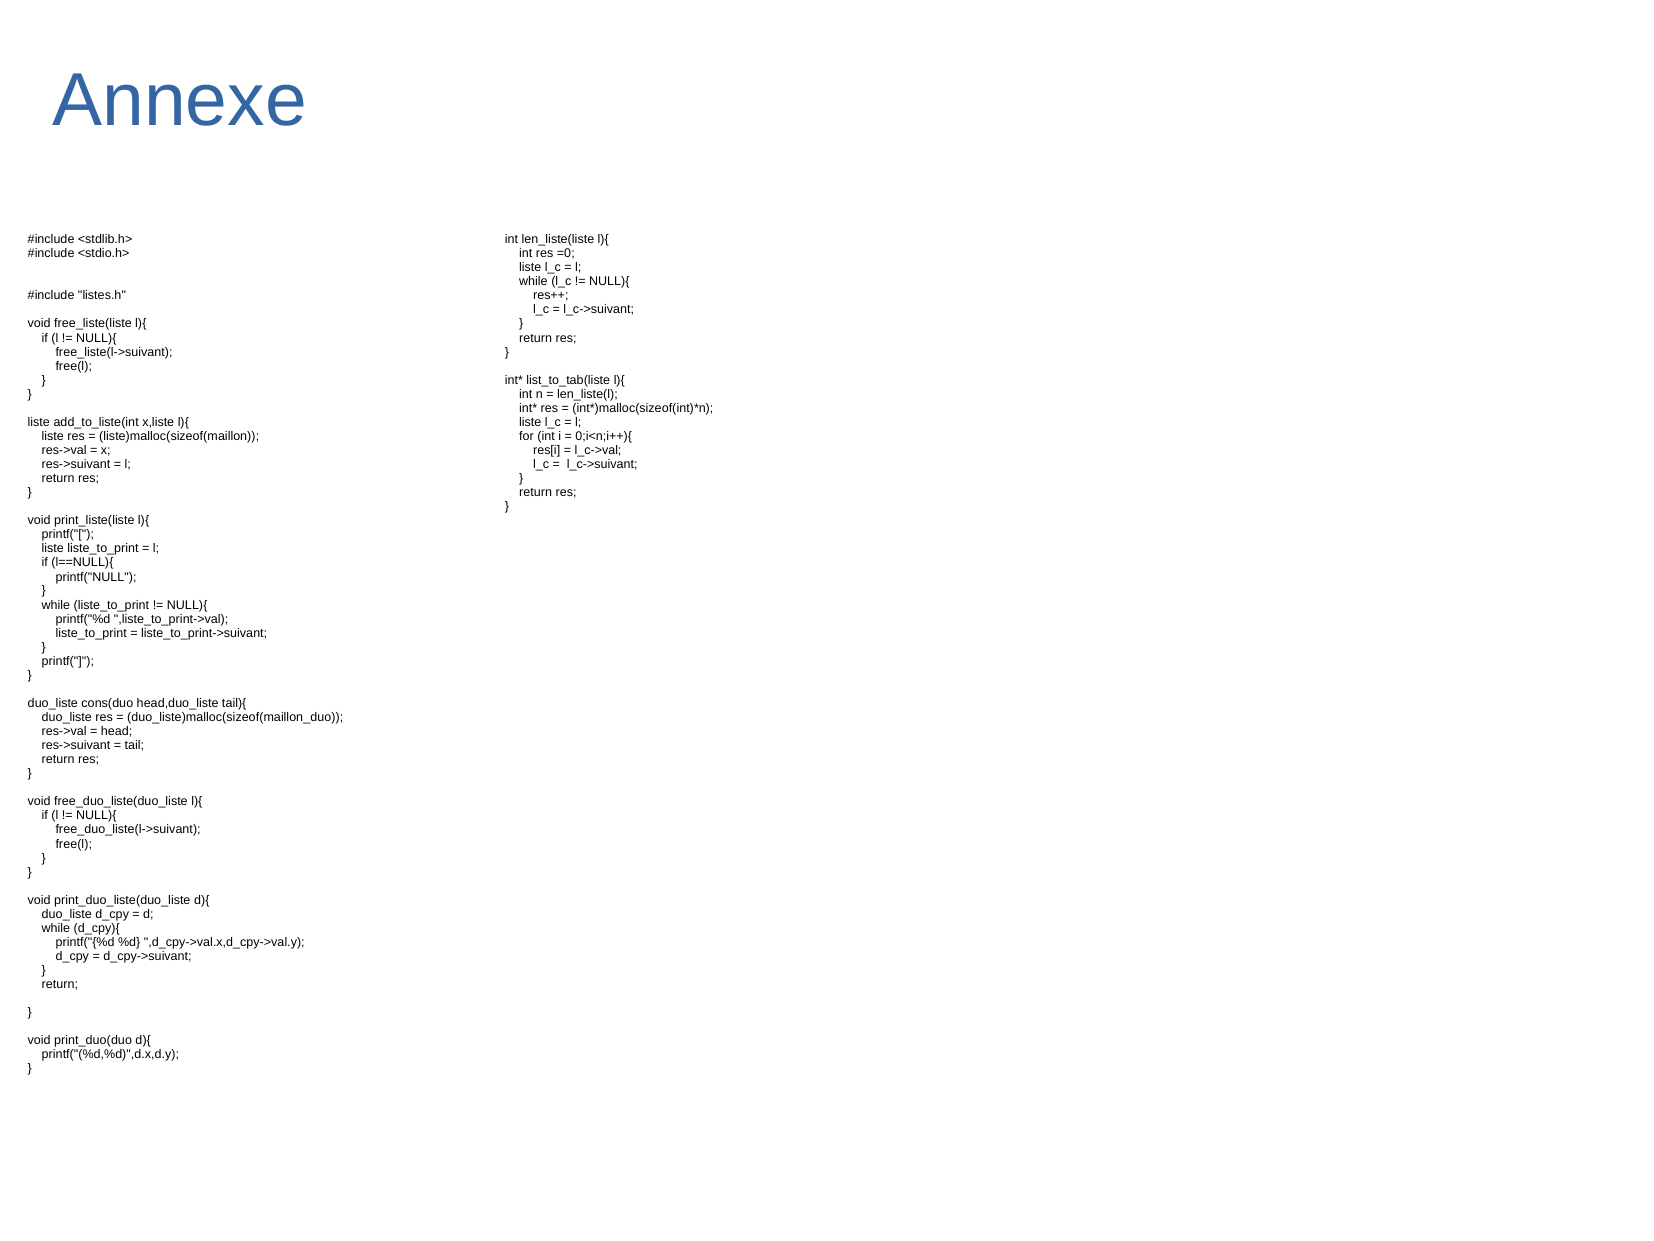

Annexe
#include <stdlib.h>
#include <stdio.h>
#include "listes.h"
void free_liste(liste l){
 if (l != NULL){
 free_liste(l->suivant);
 free(l);
 }
}
liste add_to_liste(int x,liste l){
 liste res = (liste)malloc(sizeof(maillon));
 res->val = x;
 res->suivant = l;
 return res;
}
void print_liste(liste l){
 printf("[");
 liste liste_to_print = l;
 if (l==NULL){
 printf("NULL");
 }
 while (liste_to_print != NULL){
 printf("%d ",liste_to_print->val);
 liste_to_print = liste_to_print->suivant;
 }
 printf("]");
}
duo_liste cons(duo head,duo_liste tail){
 duo_liste res = (duo_liste)malloc(sizeof(maillon_duo));
 res->val = head;
 res->suivant = tail;
 return res;
}
void free_duo_liste(duo_liste l){
 if (l != NULL){
 free_duo_liste(l->suivant);
 free(l);
 }
}
void print_duo_liste(duo_liste d){
 duo_liste d_cpy = d;
 while (d_cpy){
 printf("{%d %d} ",d_cpy->val.x,d_cpy->val.y);
 d_cpy = d_cpy->suivant;
 }
 return;
}
void print_duo(duo d){
 printf("(%d,%d)",d.x,d.y);
}
int len_liste(liste l){
 int res =0;
 liste l_c = l;
 while (l_c != NULL){
 res++;
 l_c = l_c->suivant;
 }
 return res;
}
int* list_to_tab(liste l){
 int n = len_liste(l);
 int* res = (int*)malloc(sizeof(int)*n);
 liste l_c = l;
 for (int i = 0;i<n;i++){
 res[i] = l_c->val;
 l_c = l_c->suivant;
 }
 return res;
}